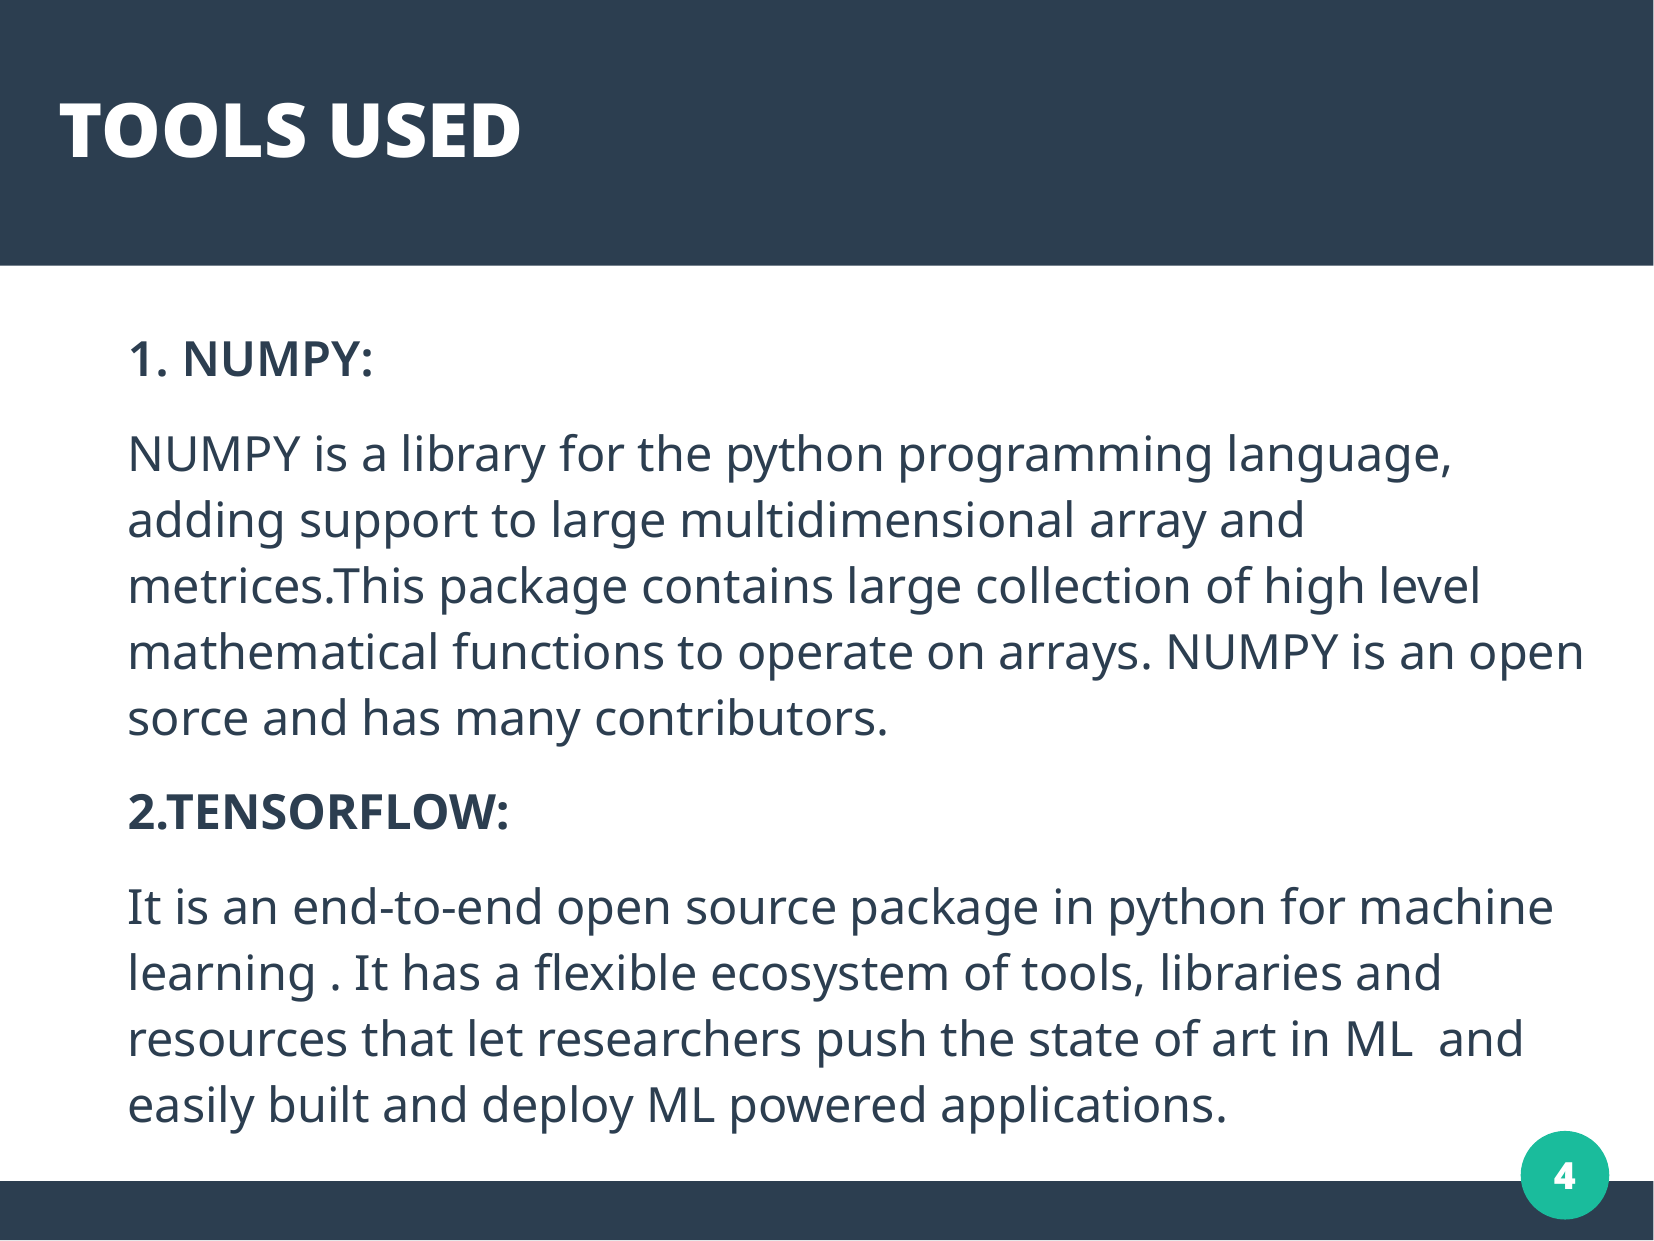

# TOOLS USED
1. NUMPY:
NUMPY is a library for the python programming language, adding support to large multidimensional array and metrices.This package contains large collection of high level mathematical functions to operate on arrays. NUMPY is an open sorce and has many contributors.
2.TENSORFLOW:
It is an end-to-end open source package in python for machine learning . It has a flexible ecosystem of tools, libraries and resources that let researchers push the state of art in ML and easily built and deploy ML powered applications.
4